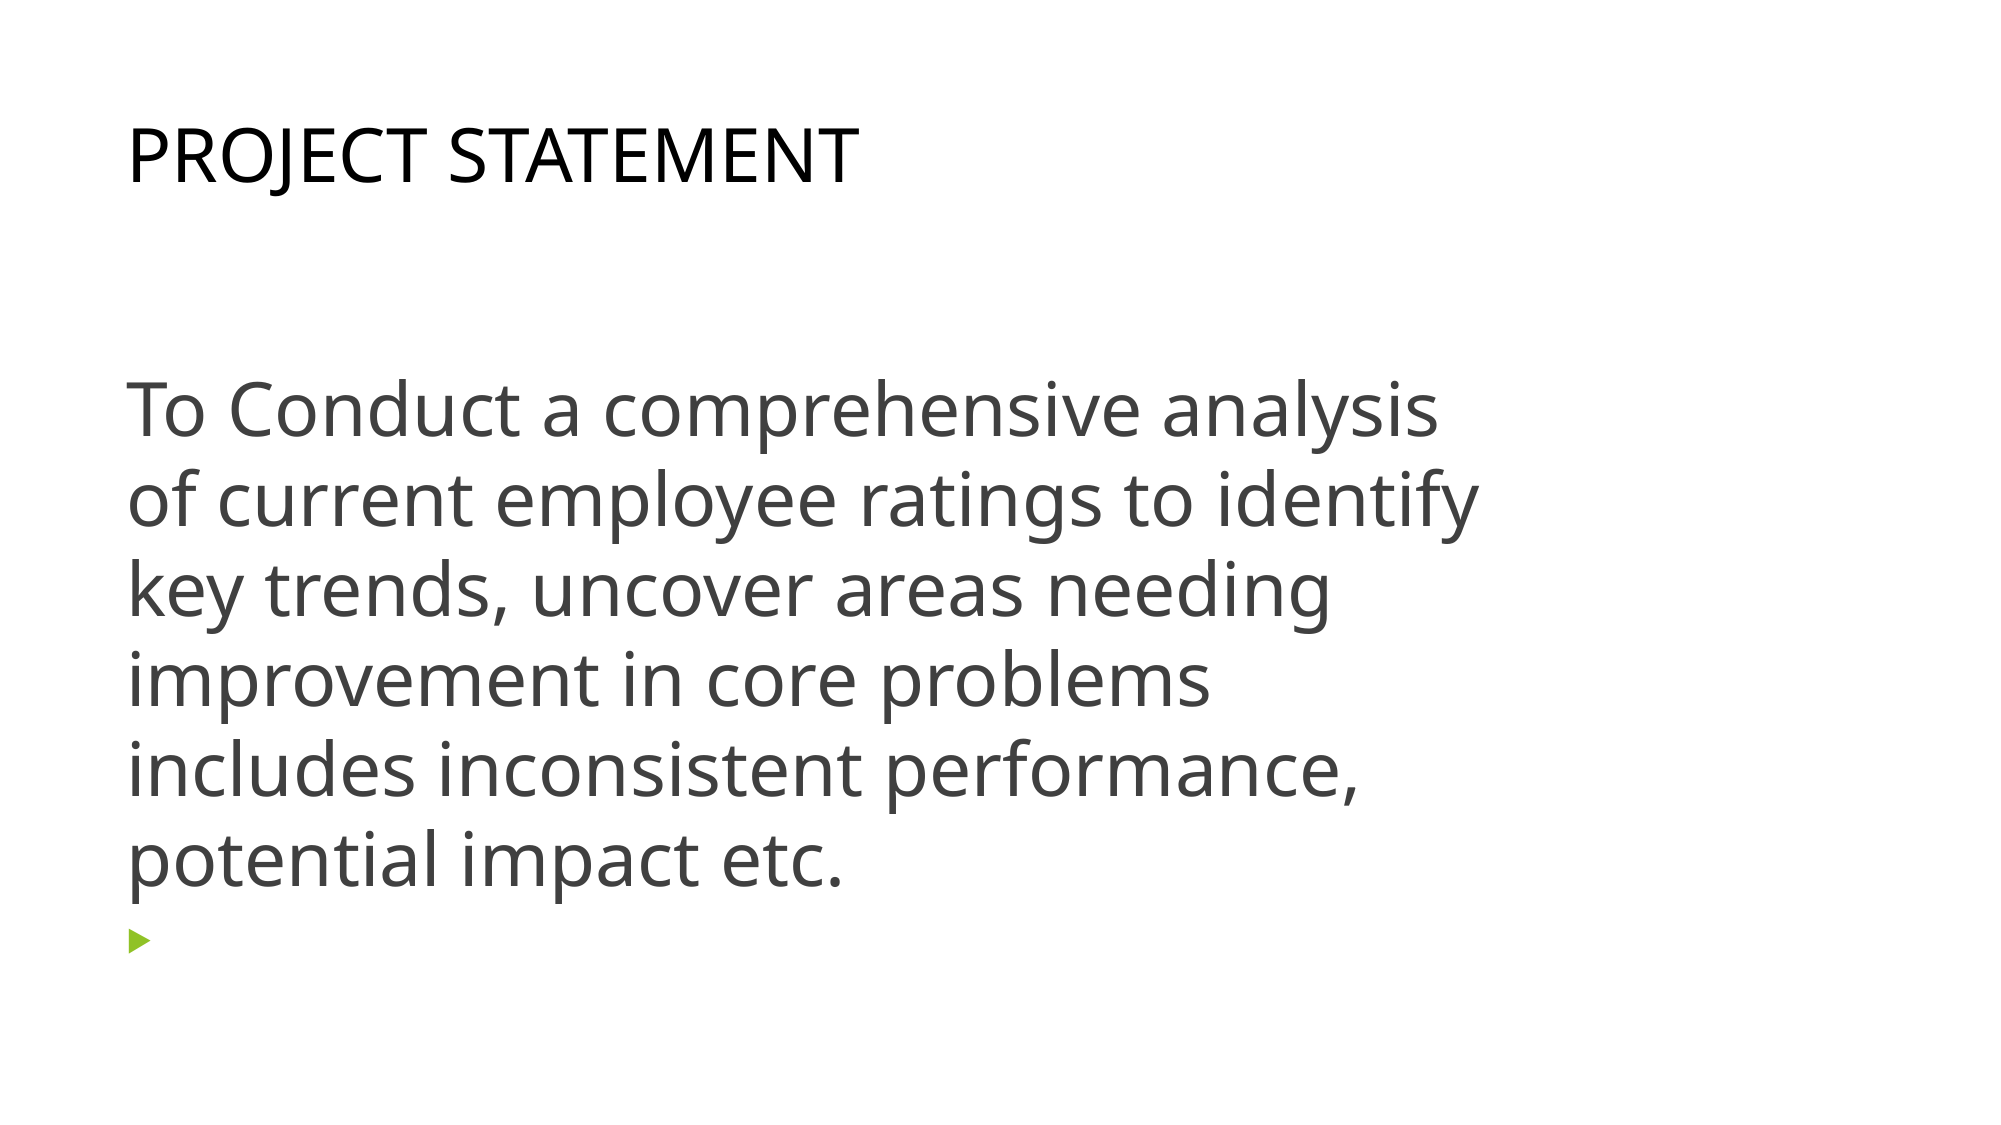

# PROJECT STATEMENT
To Conduct a comprehensive analysis of current employee ratings to identify key trends, uncover areas needing improvement in core problems includes inconsistent performance, potential impact etc.